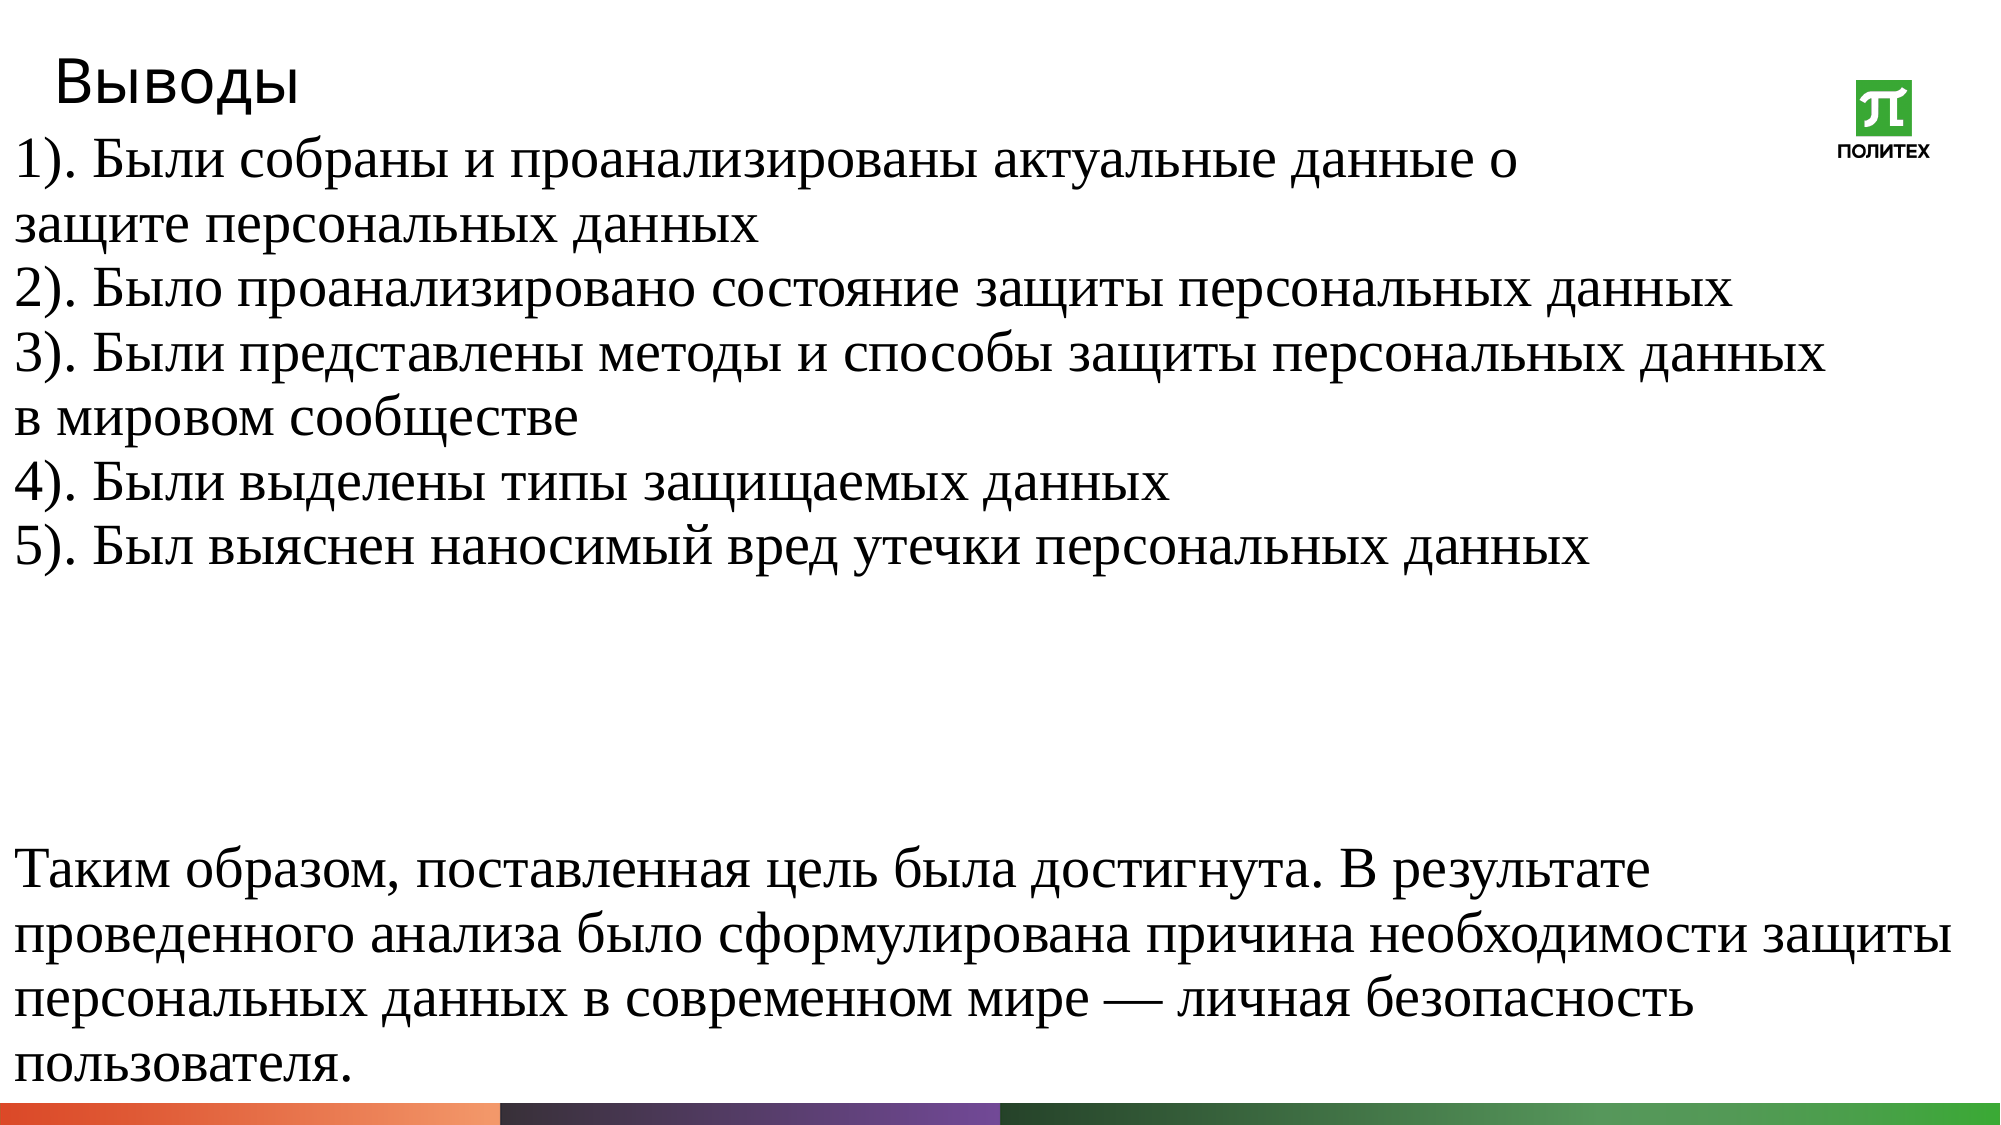

Выводы
1). Были собраны и проанализированы актуальные данные о
защите персональных данных
2). Было проанализировано состояние защиты персональных данных
3). Были представлены методы и способы защиты персональных данных
в мировом сообществе
4). Были выделены типы защищаемых данных
5). Был выяснен наносимый вред утечки персональных данных
Таким образом, поставленная цель была достигнута. В результате
проведенного анализа было сформулирована причина необходимости защиты
персональных данных в современном мире — личная безопасность пользователя.